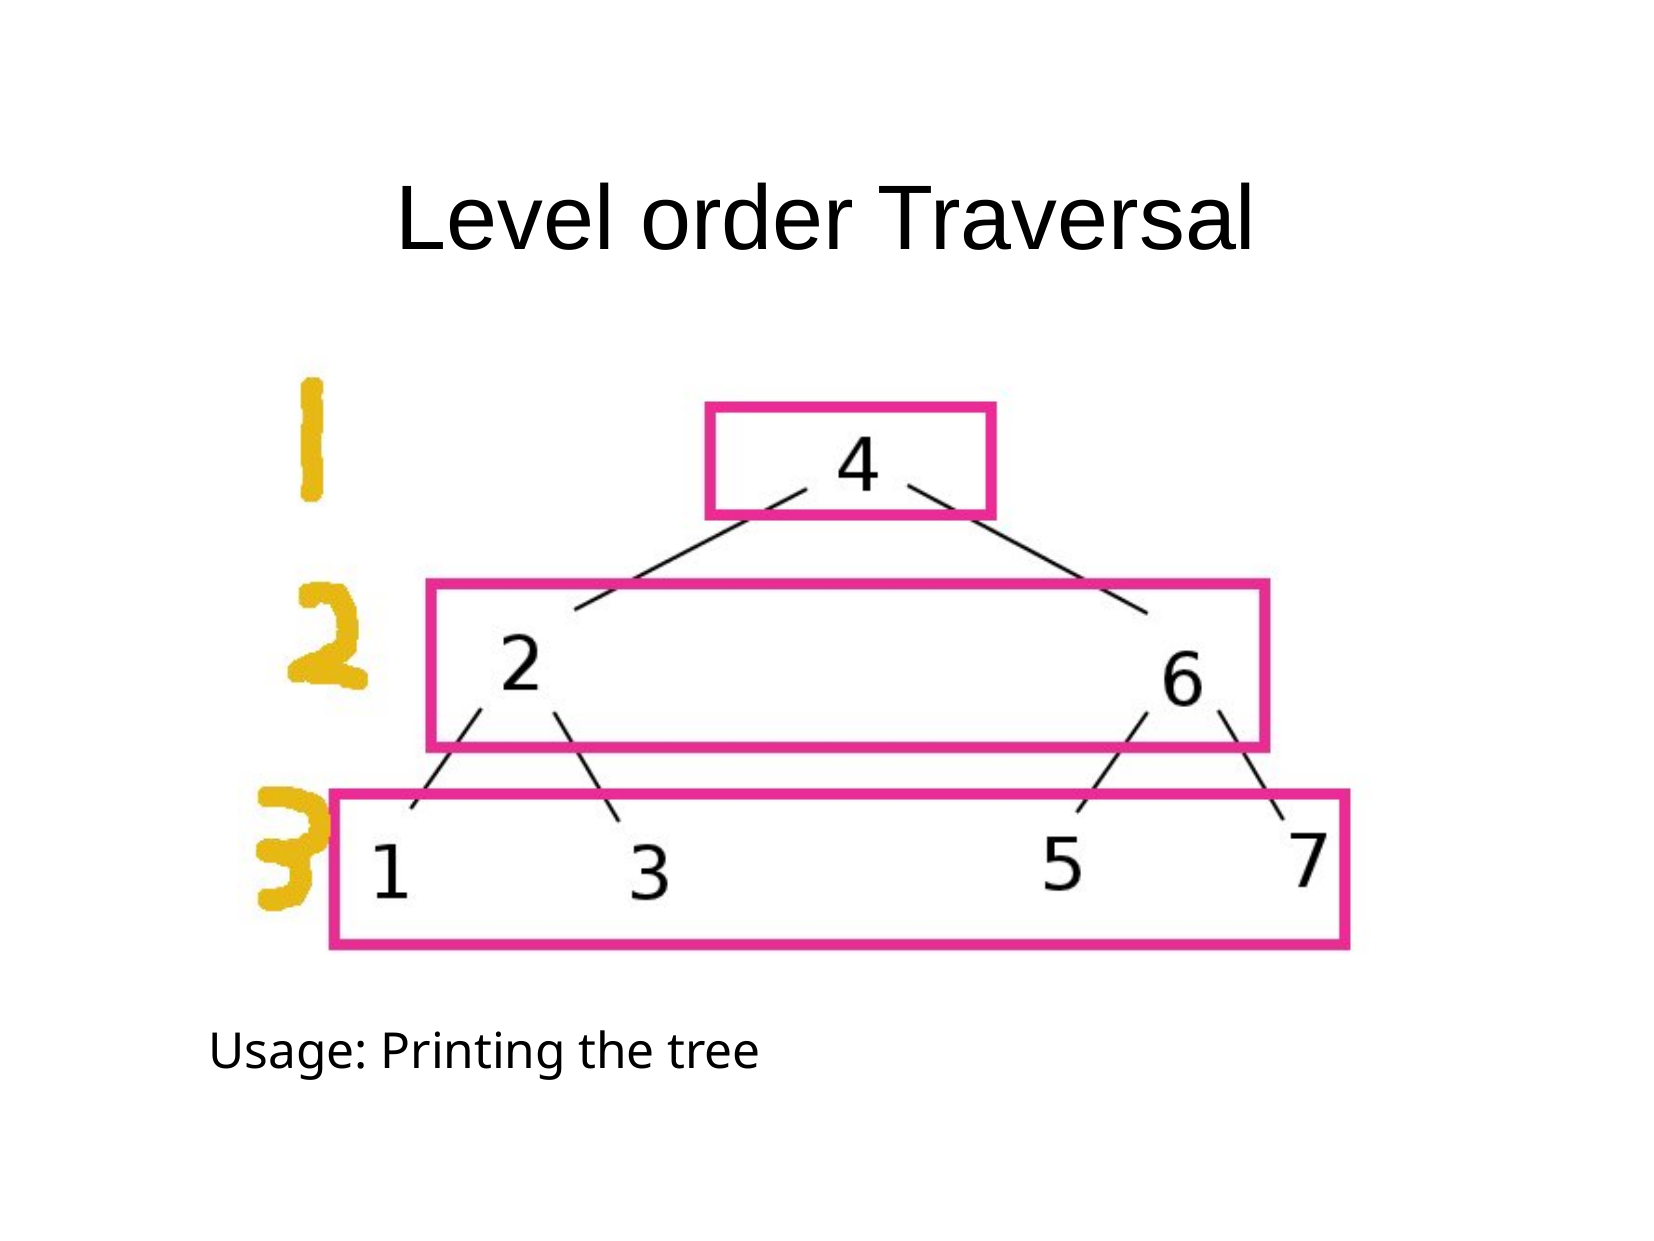

# Level order Traversal
Usage: Printing the tree